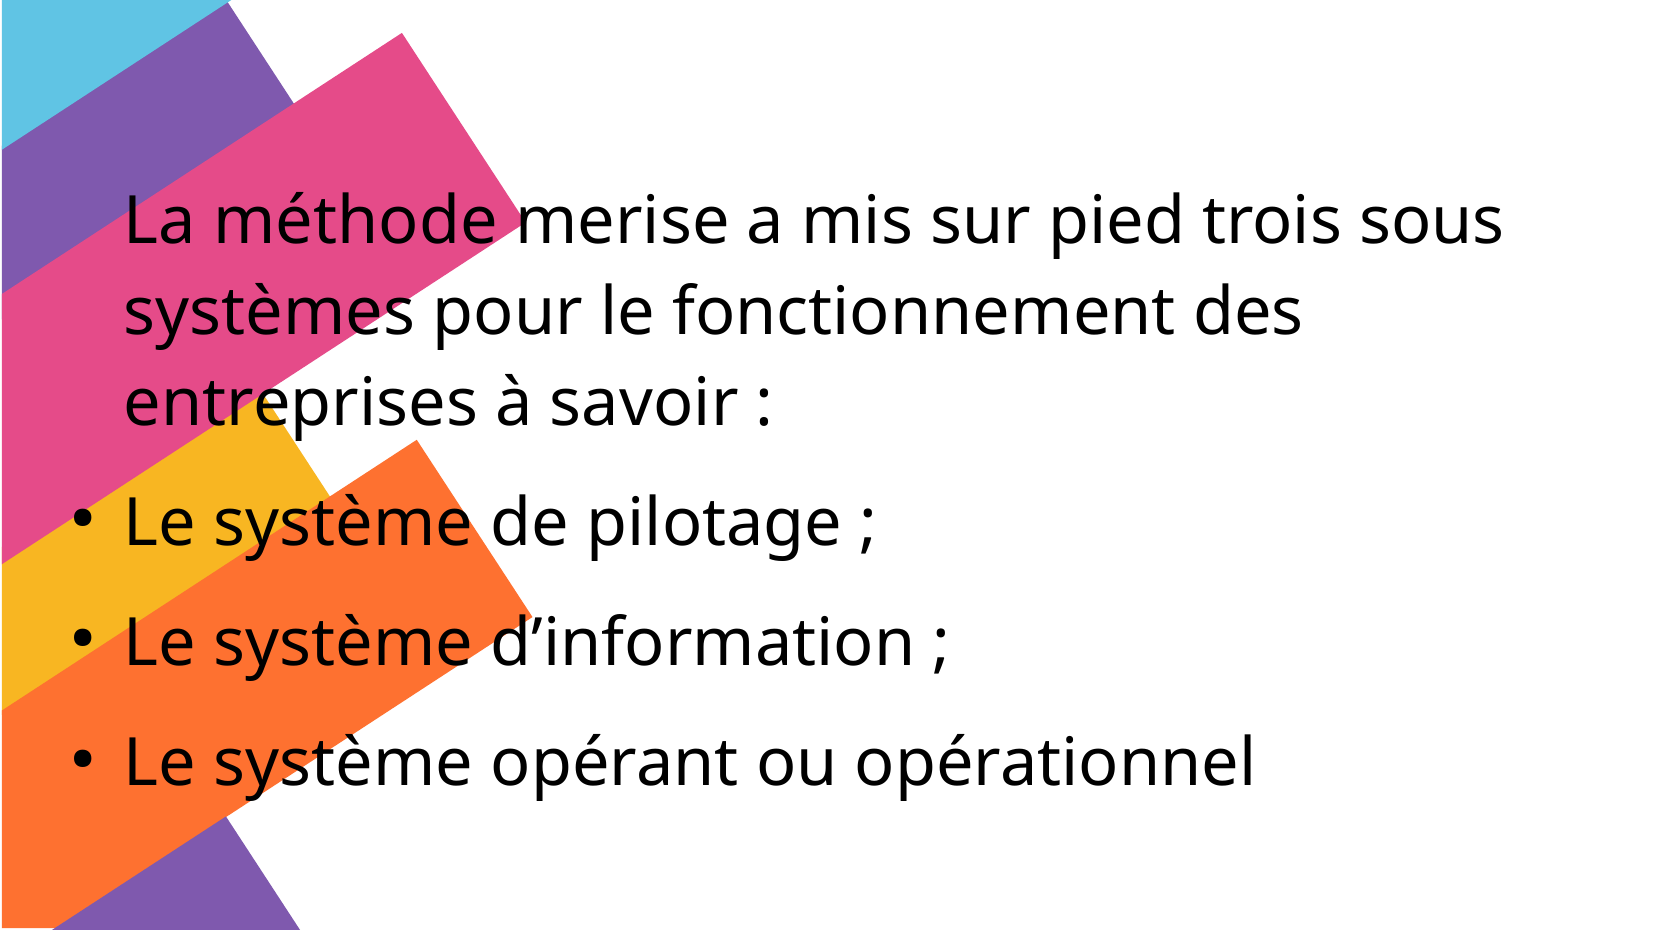

# La méthode merise a mis sur pied trois sous systèmes pour le fonctionnement des entreprises à savoir :
Le système de pilotage ;
Le système d’information ;
Le système opérant ou opérationnel